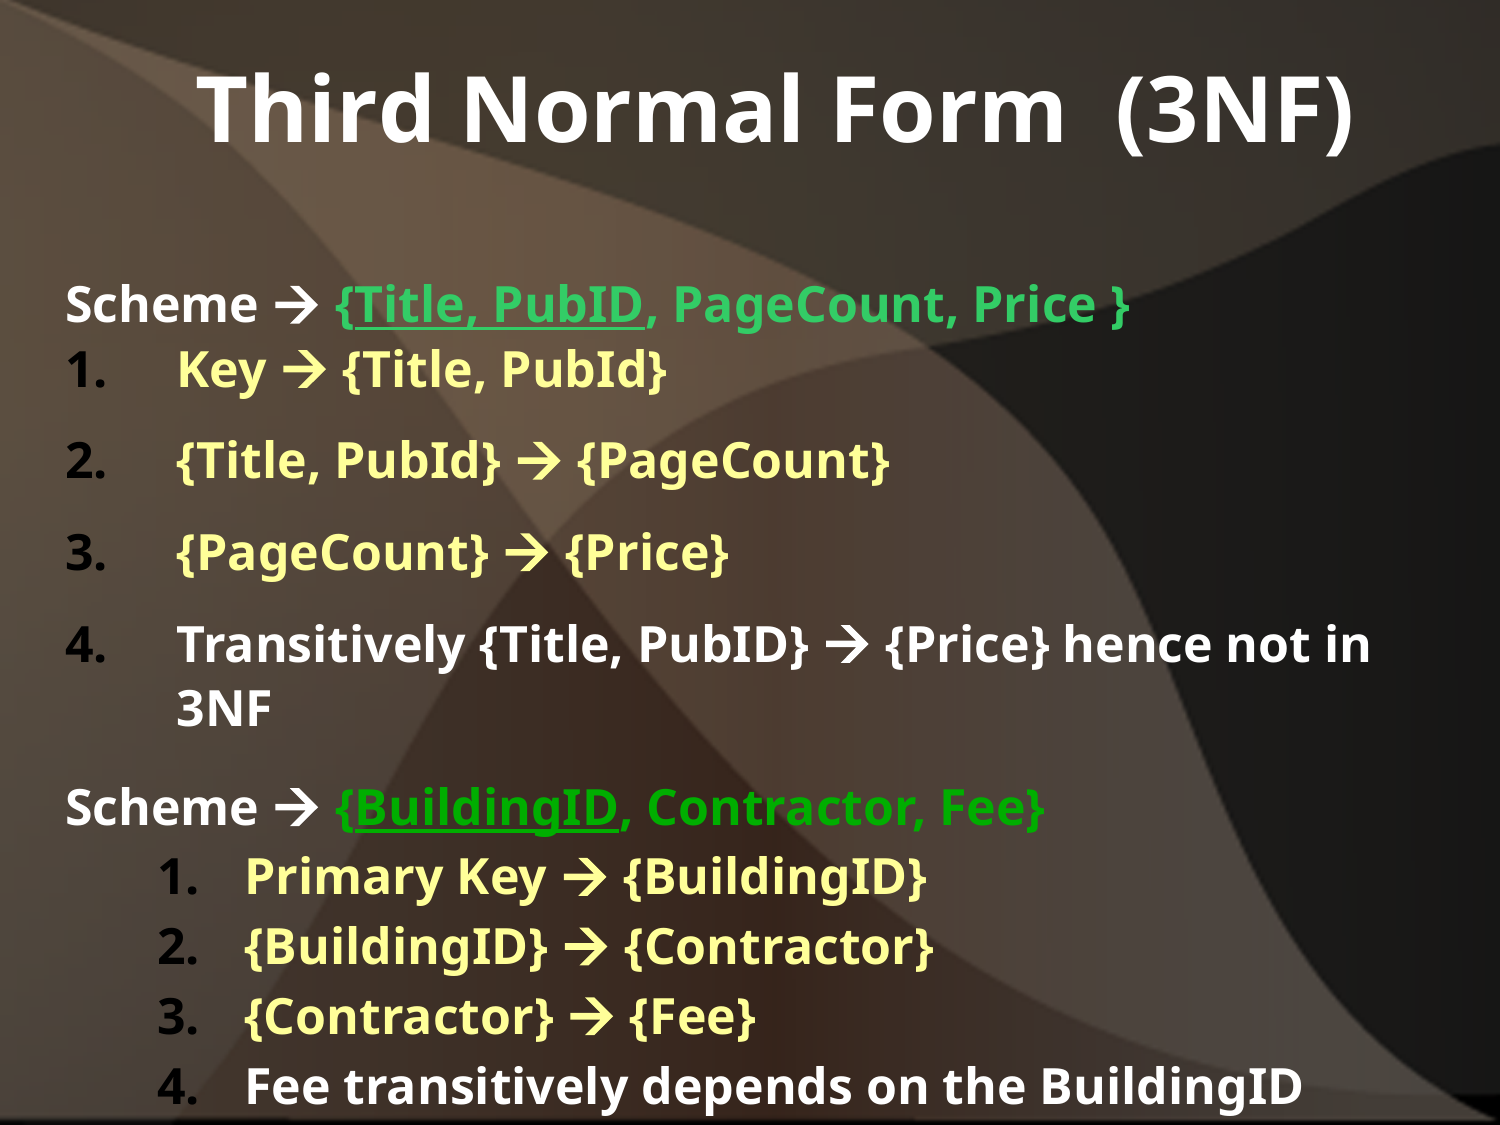

Third Normal Form (3NF)
# Scheme  {Title, PubID, PageCount, Price }
Key  {Title, PubId}
{Title, PubId}  {PageCount}
{PageCount}  {Price}
Transitively {Title, PubID}  {Price} hence not in 3NF
Scheme  {BuildingID, Contractor, Fee}
Primary Key  {BuildingID}
{BuildingID}  {Contractor}
{Contractor}  {Fee}
Fee transitively depends on the BuildingID